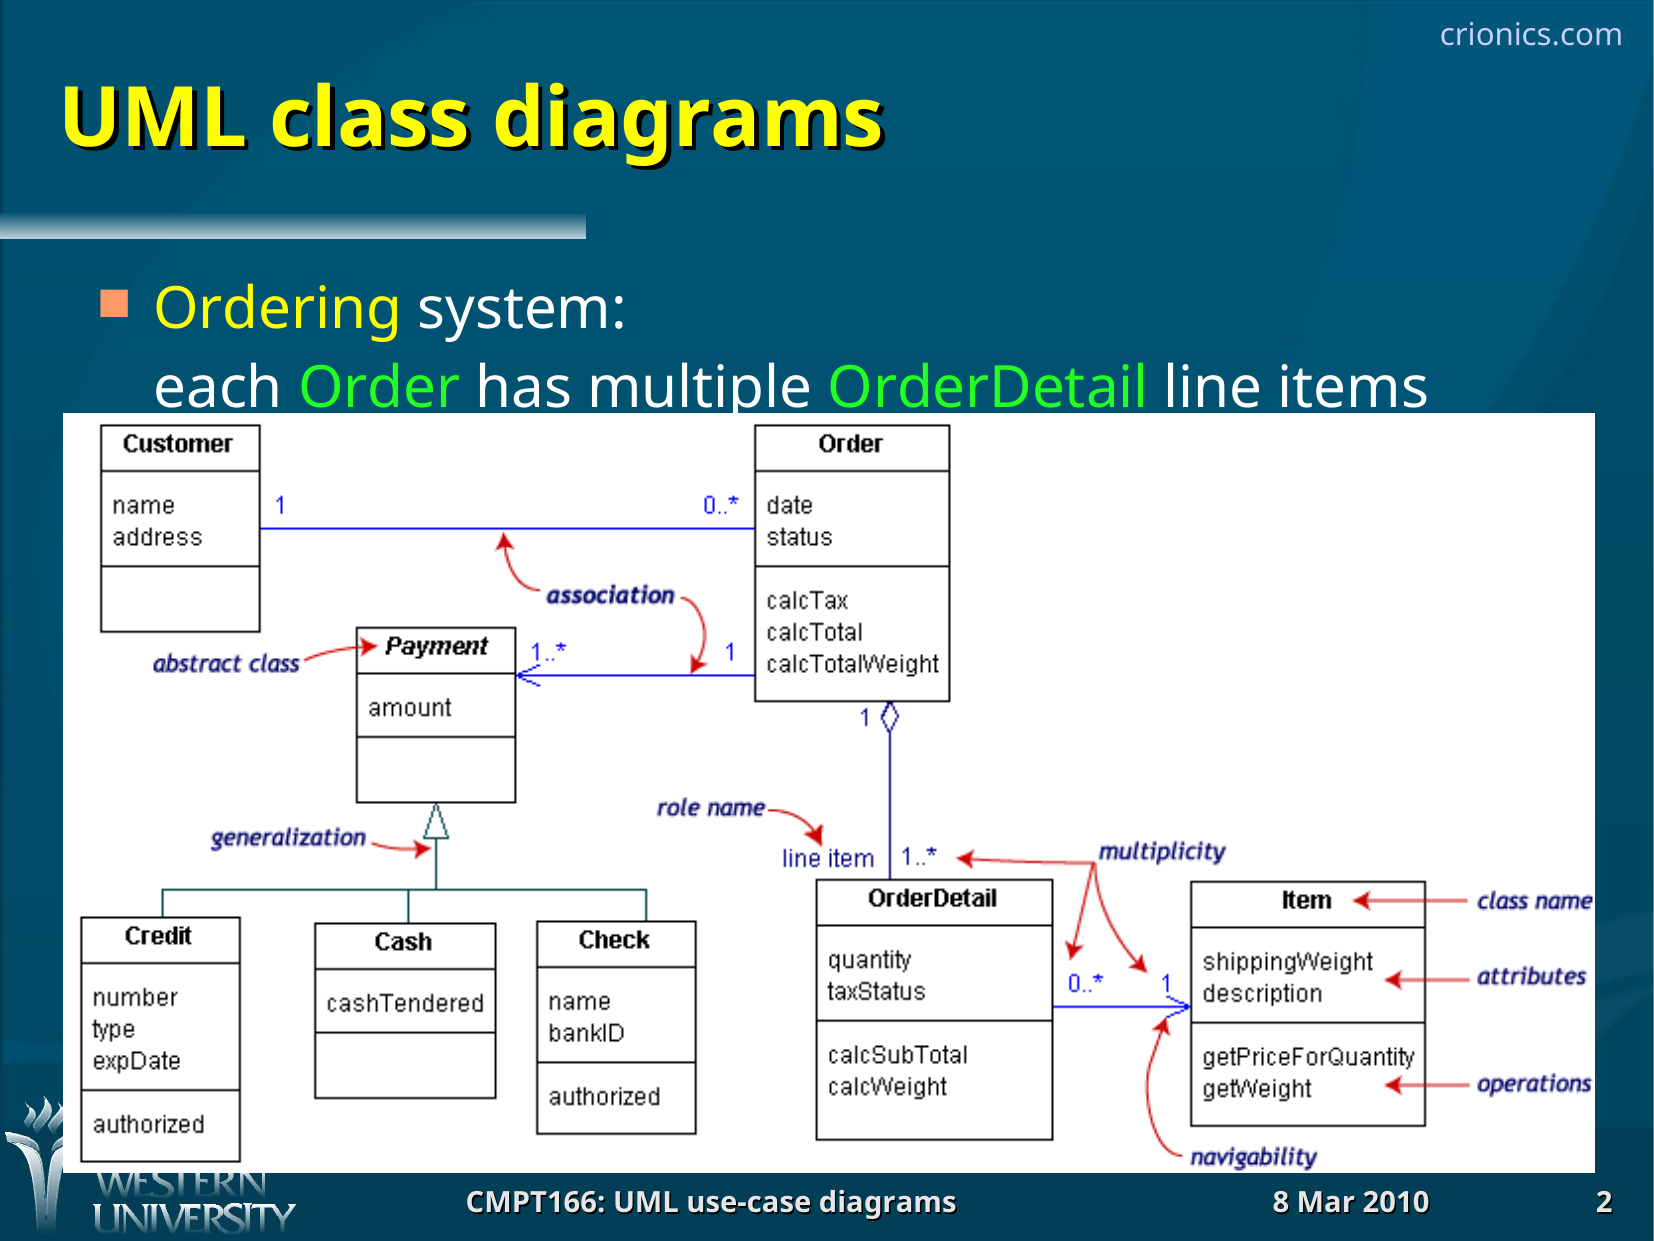

crionics.com
# UML class diagrams
Ordering system:
each Order has multiple OrderDetail line items
CMPT166: UML use-case diagrams
8 Mar 2010
2